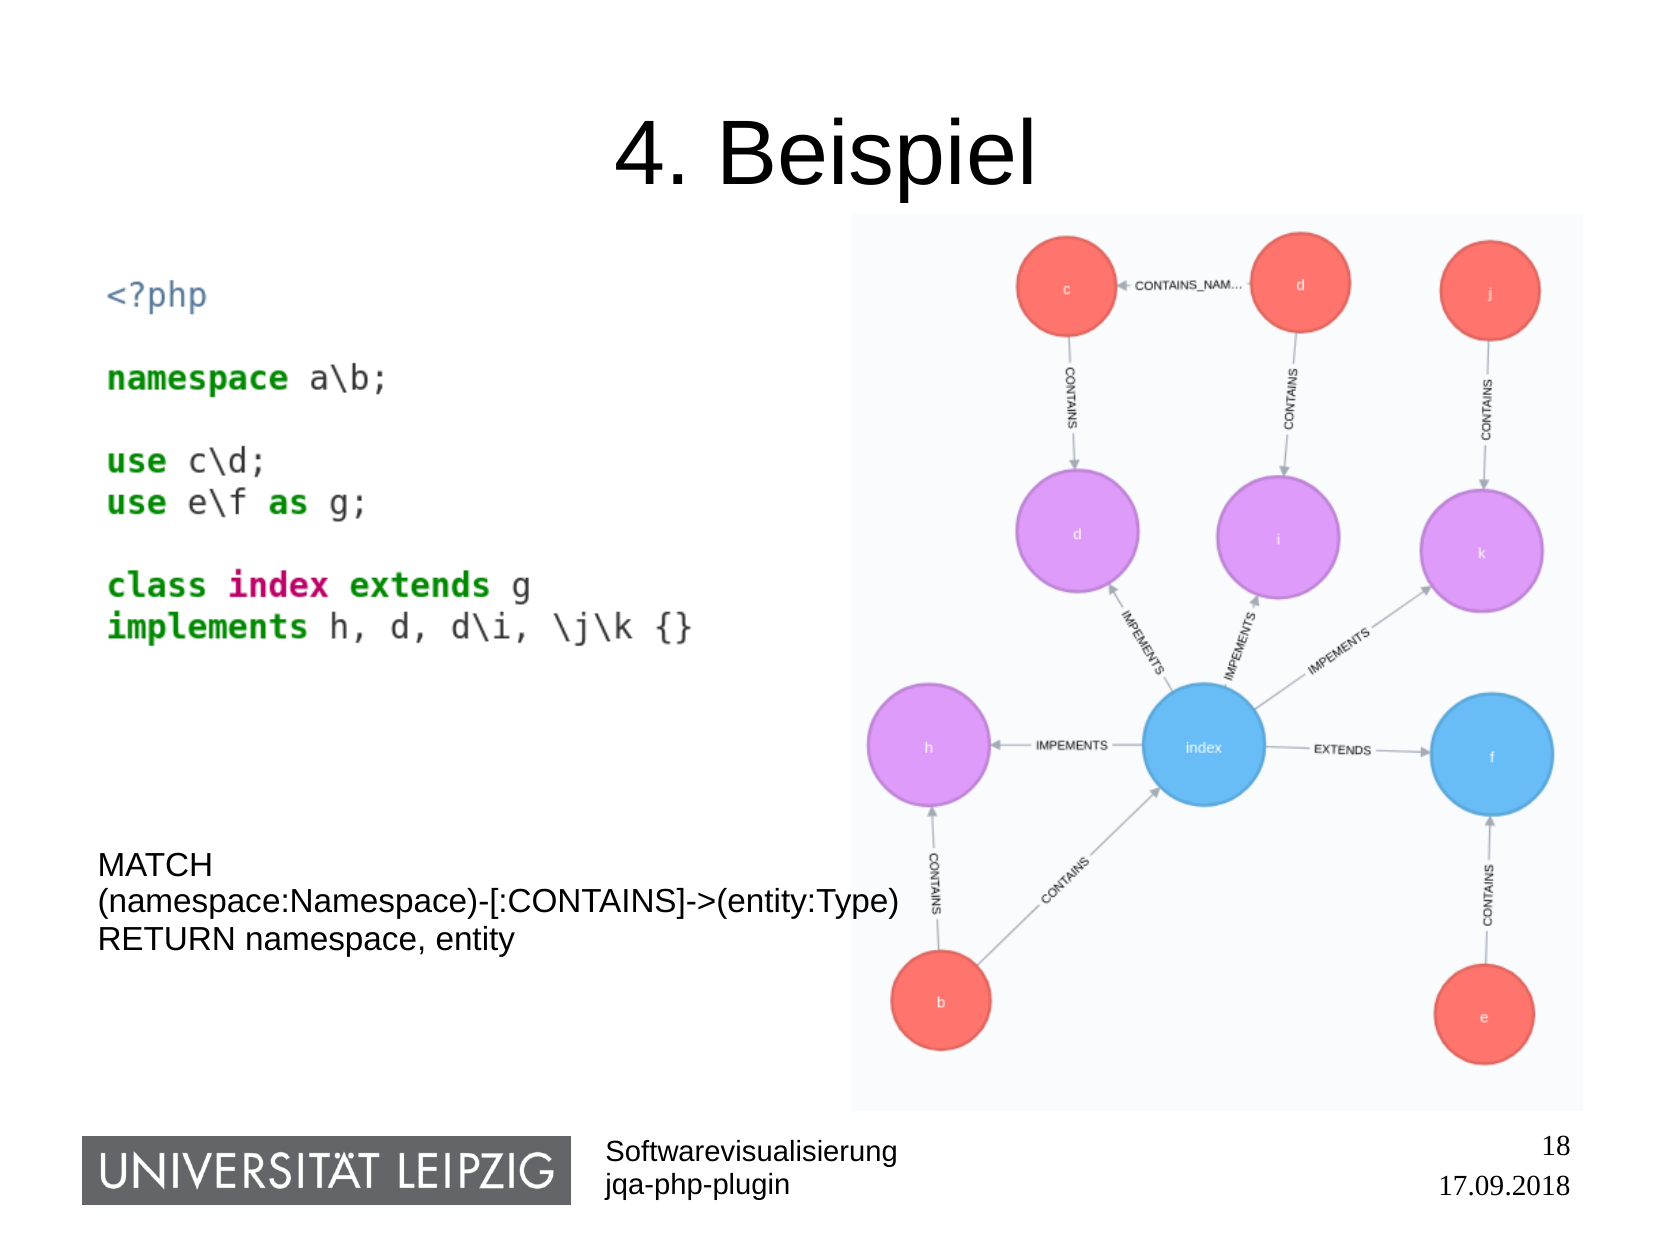

# 4. Beispiel
MATCH
(namespace:Namespace)-[:CONTAINS]->(entity:Type)
RETURN namespace, entity
18
17.09.2018